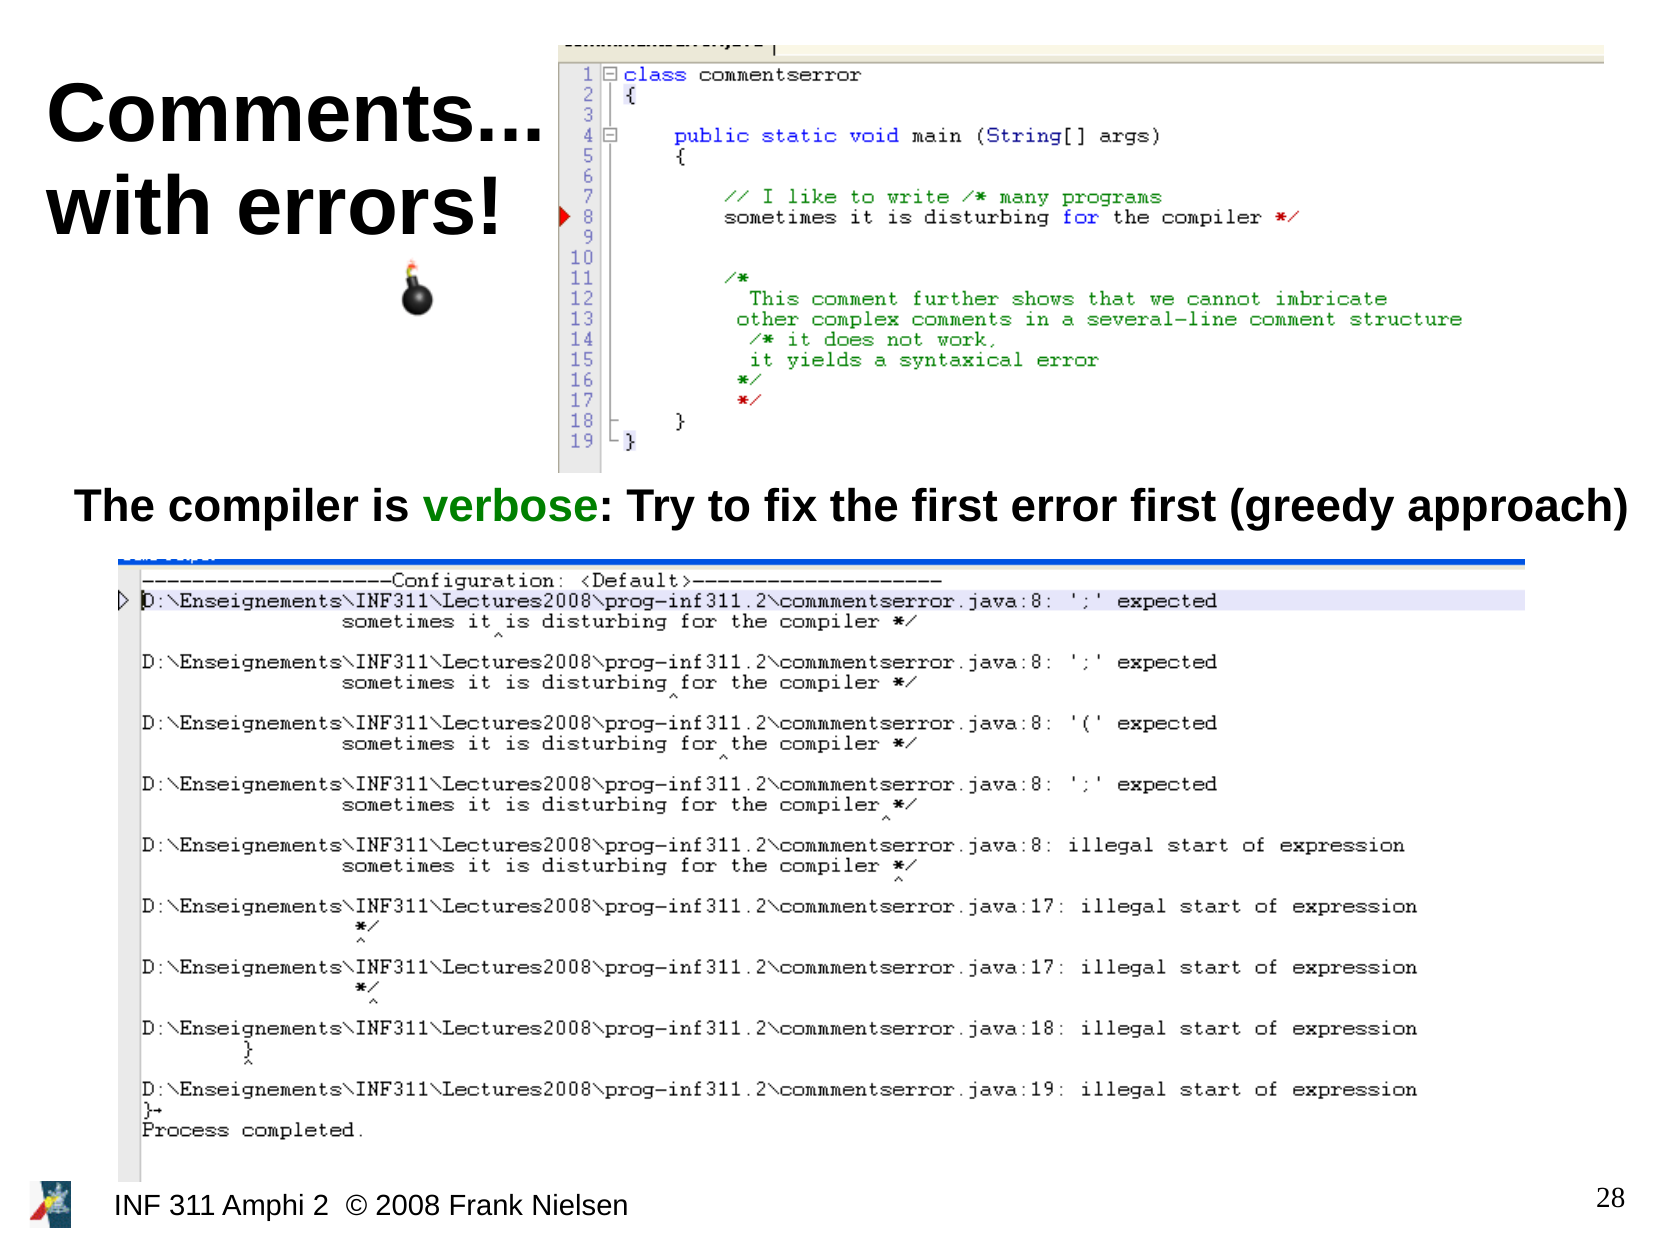

Comments...
with errors!
The compiler is verbose: Try to fix the first error first (greedy approach)